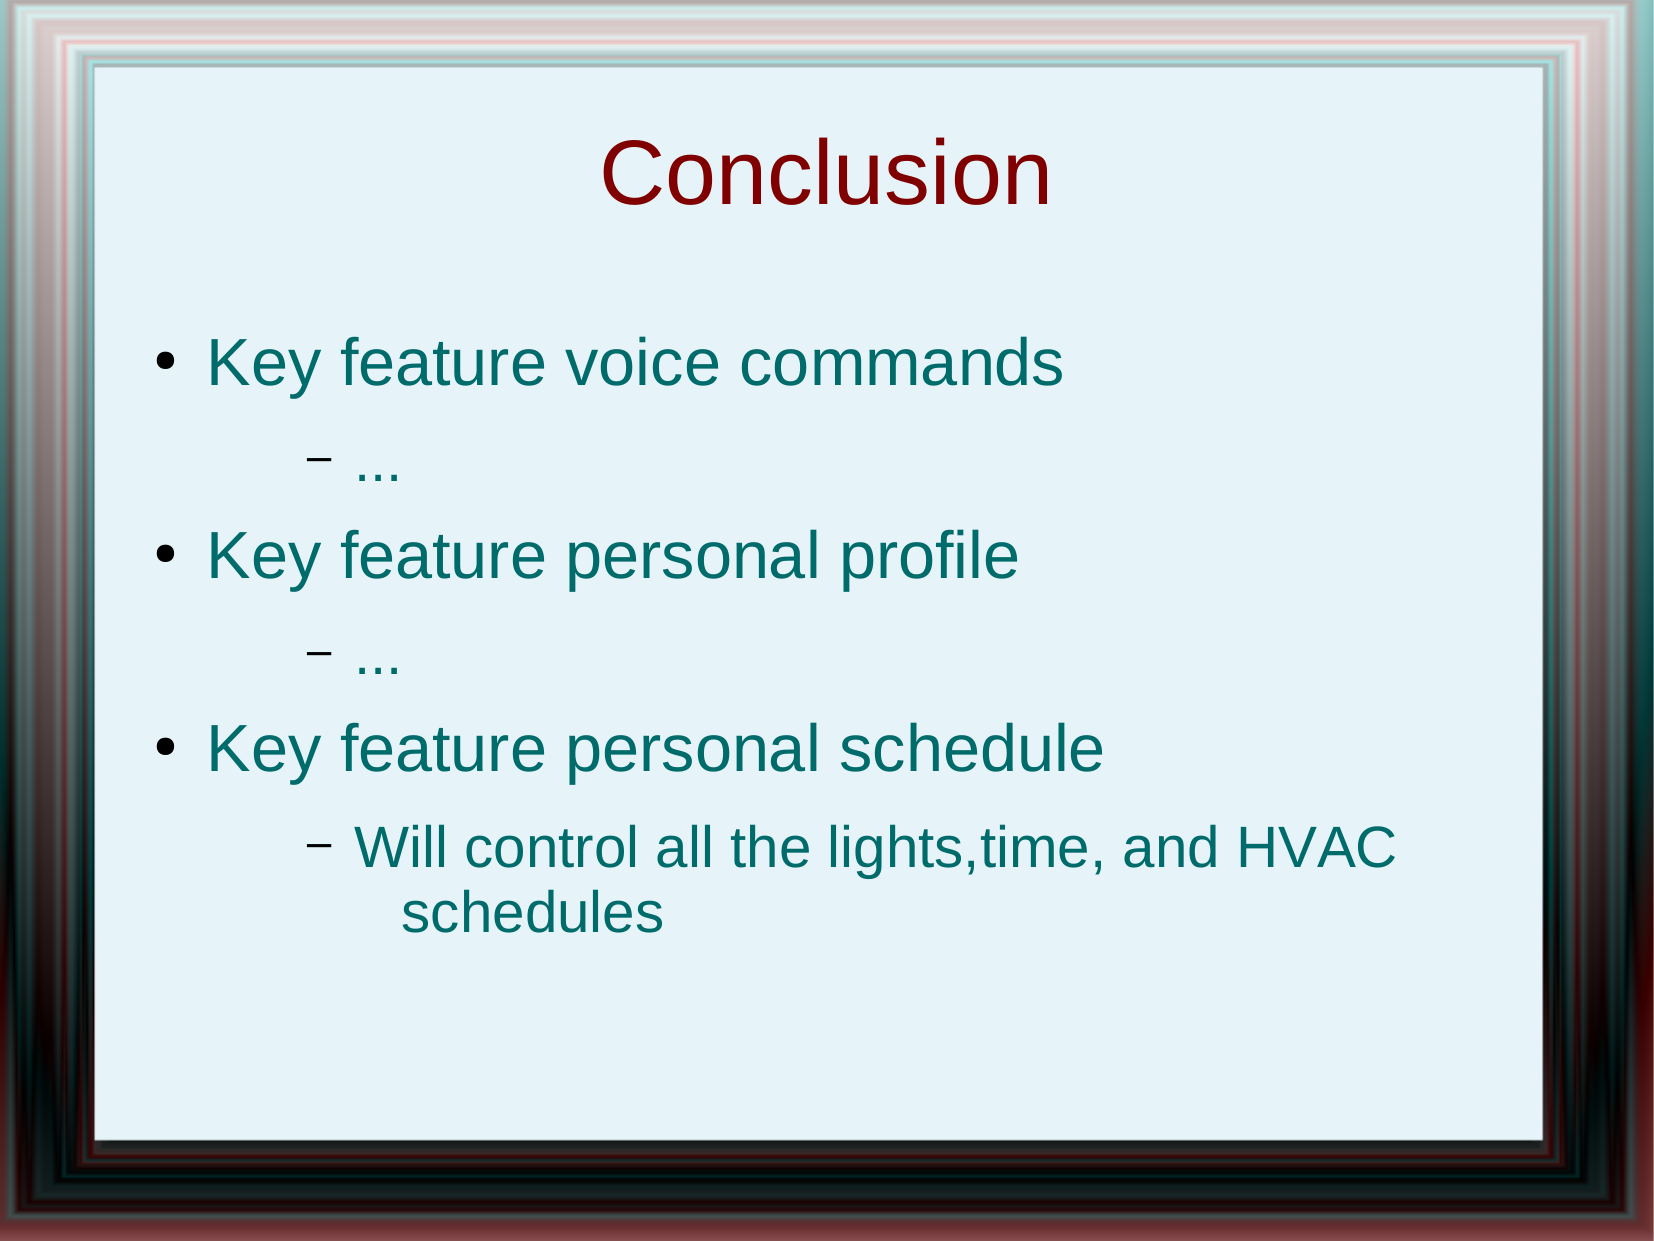

# Conclusion
Key feature voice commands
...
Key feature personal profile
...
Key feature personal schedule
Will control all the lights,time, and HVAC schedules